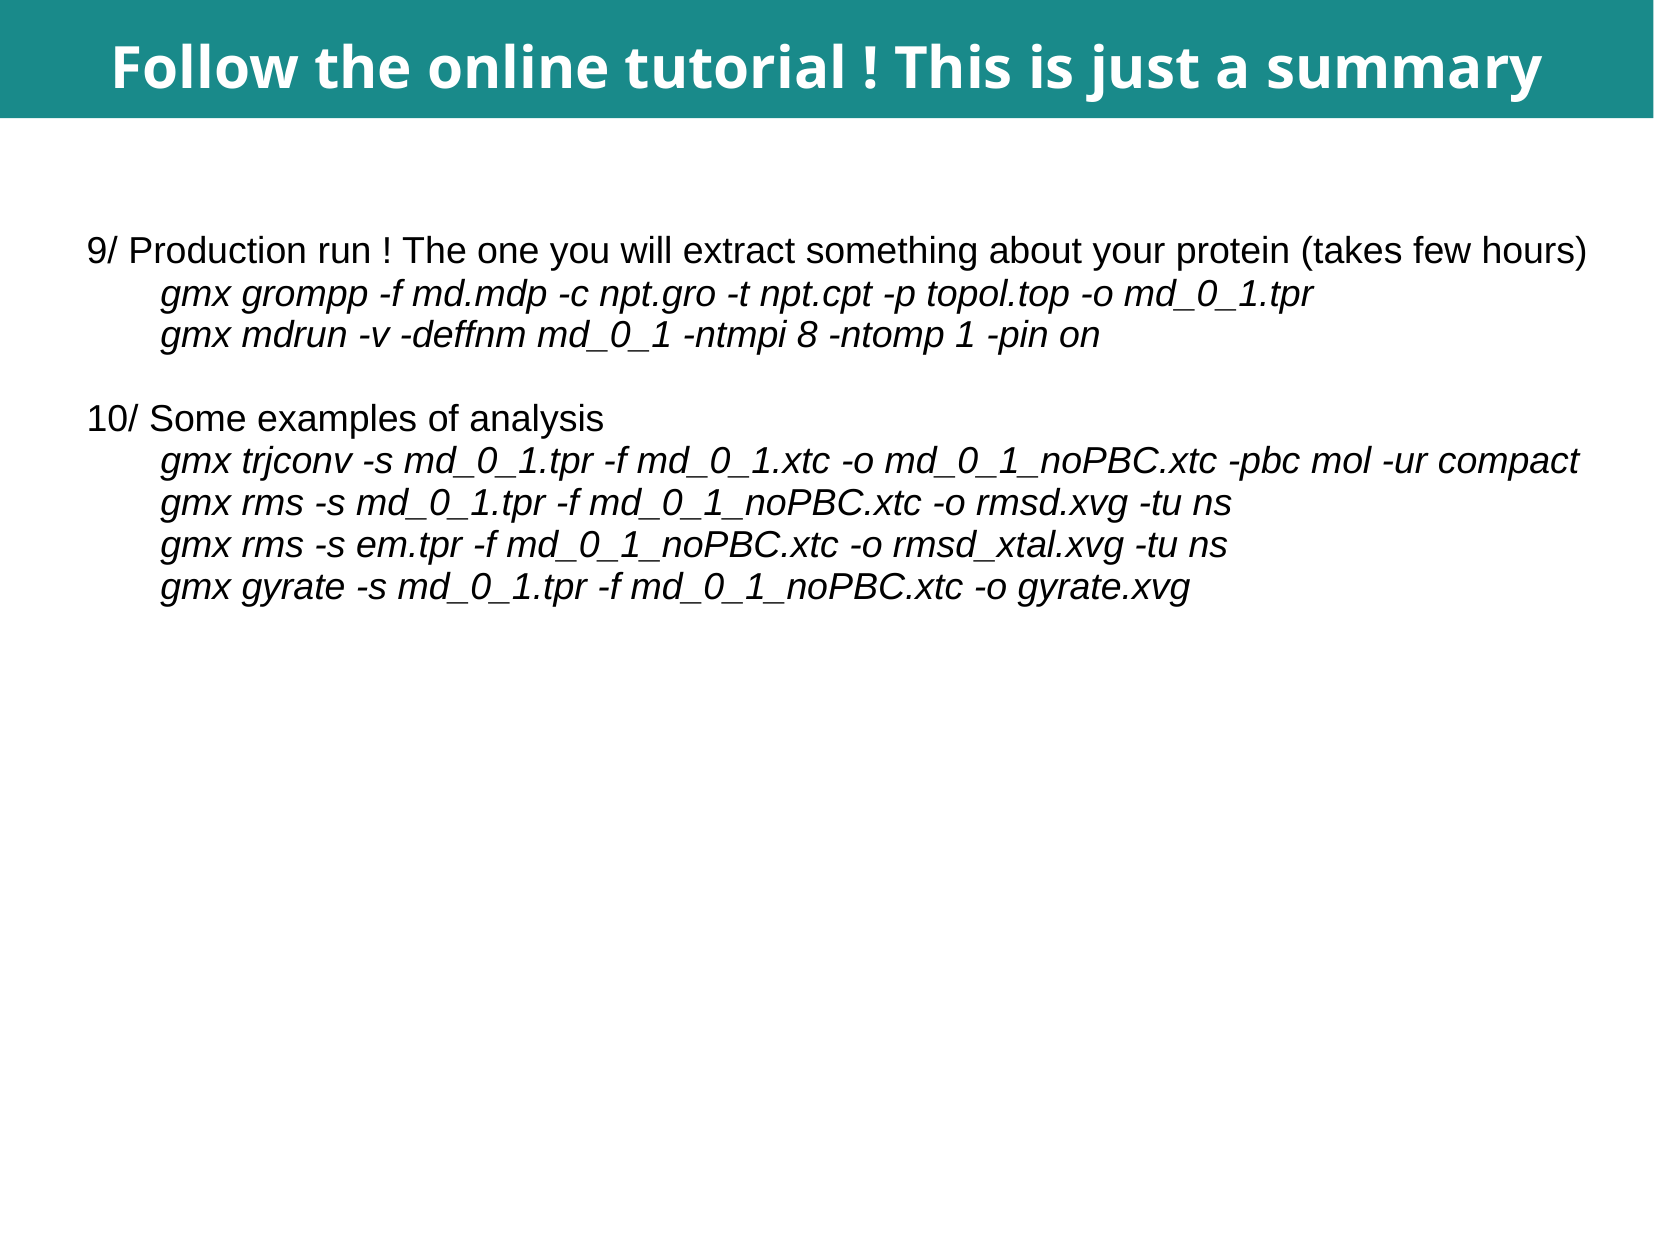

Follow the online tutorial ! This is just a summary
9/ Production run ! The one you will extract something about your protein (takes few hours)
	gmx grompp -f md.mdp -c npt.gro -t npt.cpt -p topol.top -o md_0_1.tpr
	gmx mdrun -v -deffnm md_0_1 -ntmpi 8 -ntomp 1 -pin on
10/ Some examples of analysis
	gmx trjconv -s md_0_1.tpr -f md_0_1.xtc -o md_0_1_noPBC.xtc -pbc mol -ur compact
	gmx rms -s md_0_1.tpr -f md_0_1_noPBC.xtc -o rmsd.xvg -tu ns
	gmx rms -s em.tpr -f md_0_1_noPBC.xtc -o rmsd_xtal.xvg -tu ns
	gmx gyrate -s md_0_1.tpr -f md_0_1_noPBC.xtc -o gyrate.xvg